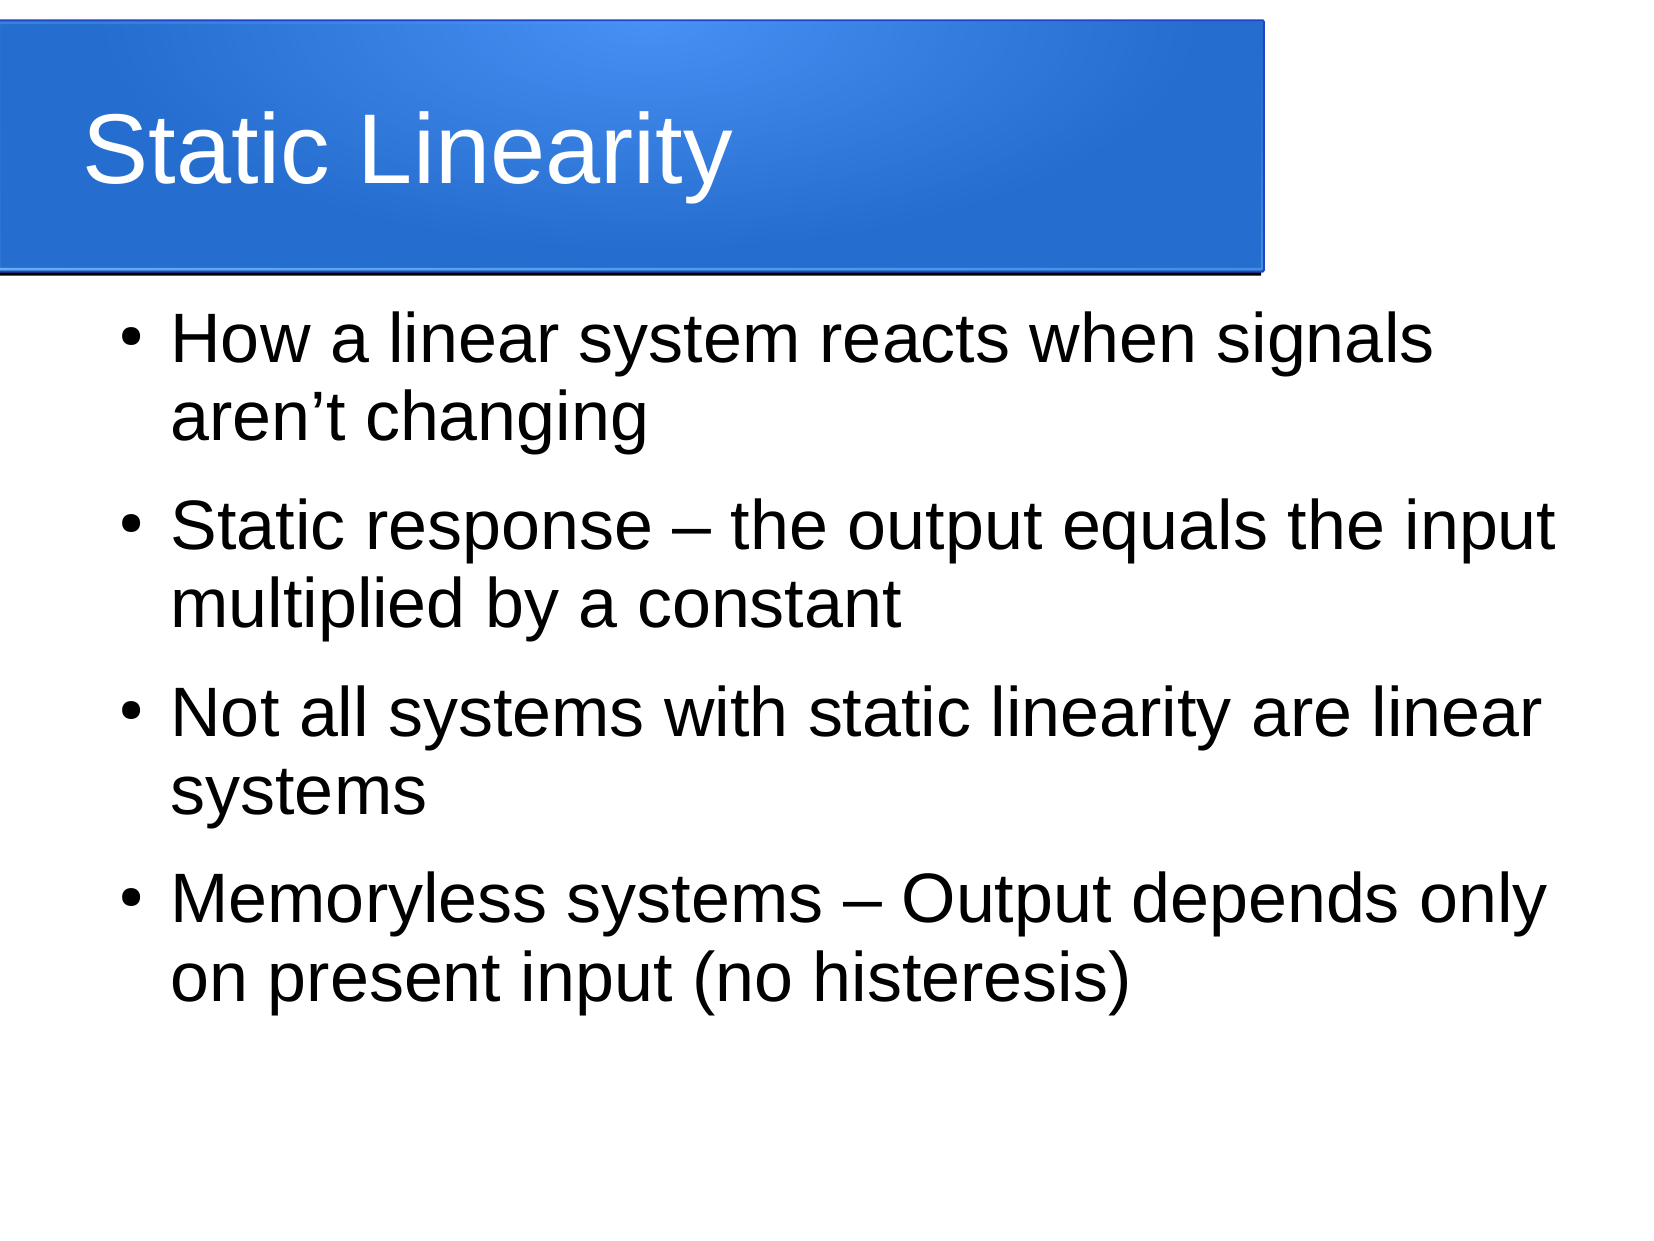

# Static Linearity
How a linear system reacts when signals aren’t changing
Static response – the output equals the input multiplied by a constant
Not all systems with static linearity are linear systems
Memoryless systems – Output depends only on present input (no histeresis)